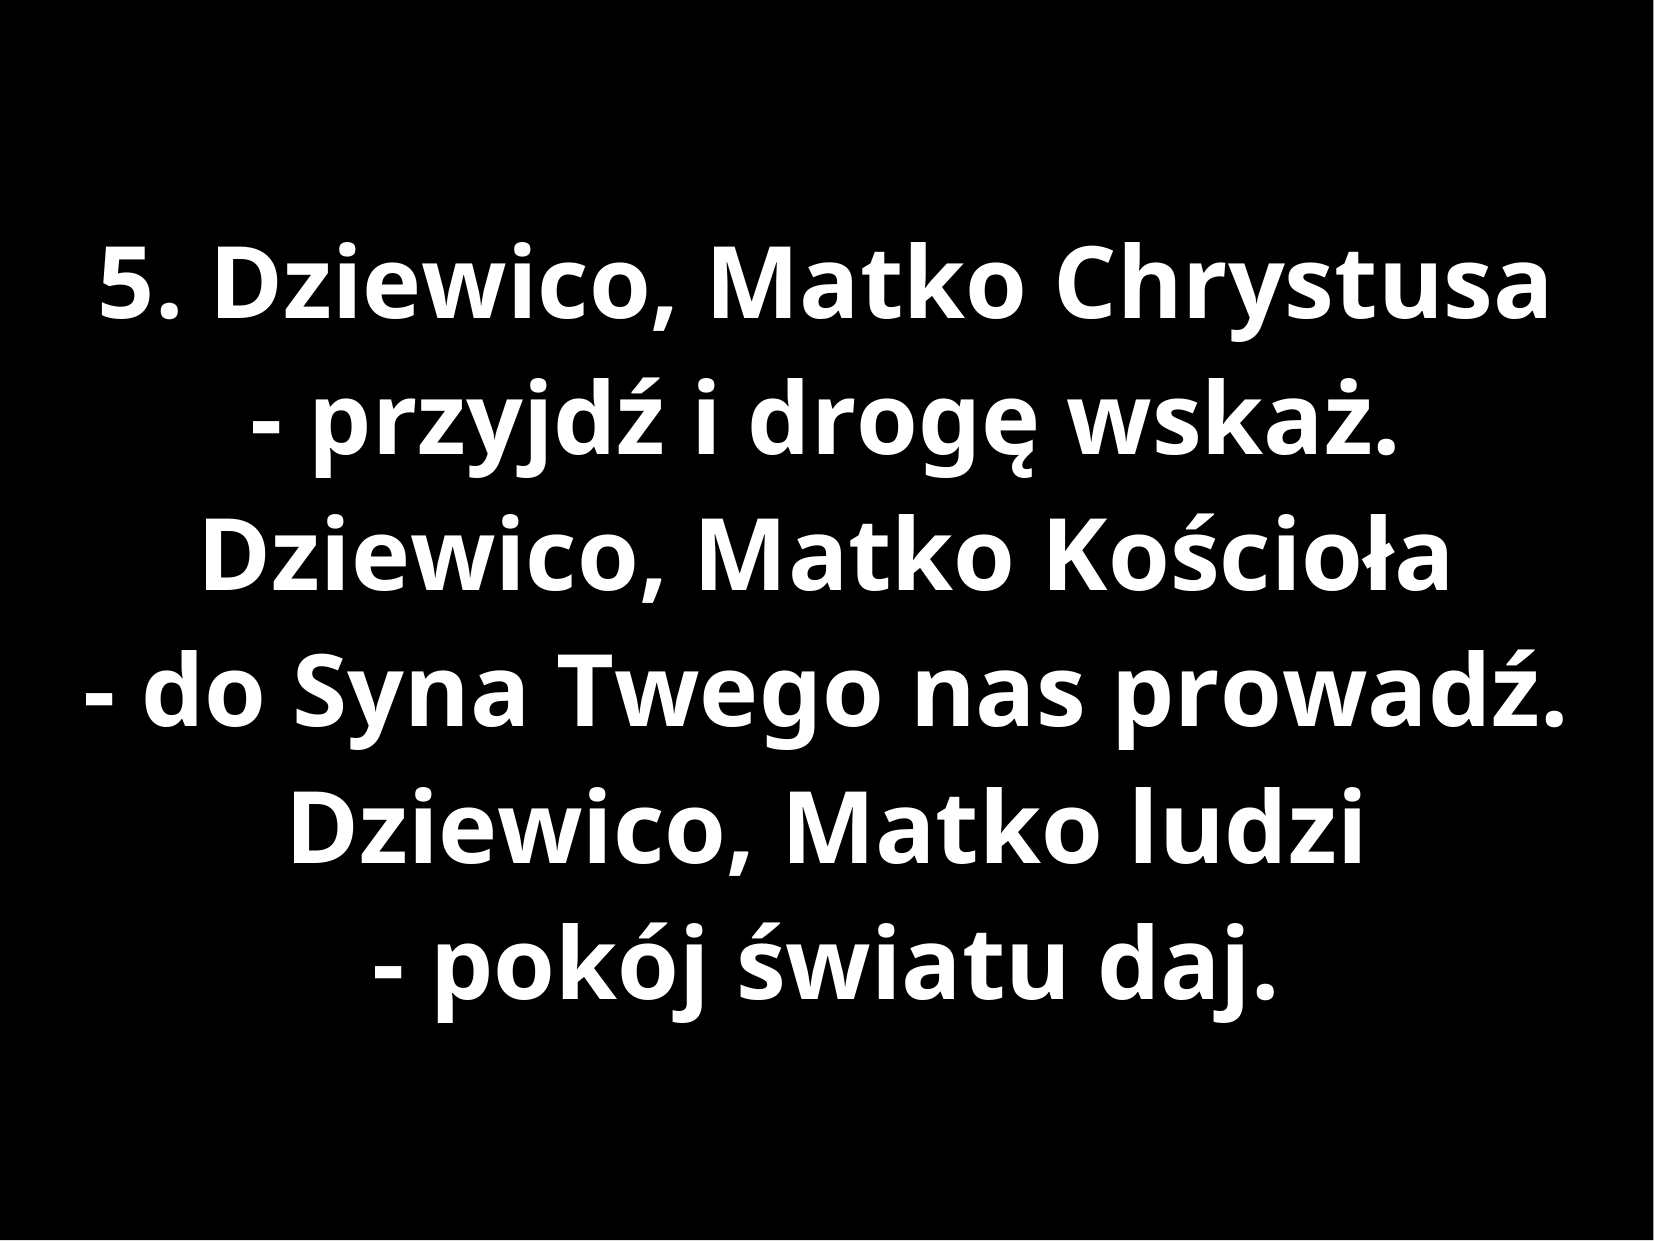

# 5. Dziewico, Matko Chrystusa - przyjdź i drogę wskaż. Dziewico, Matko Kościoła - do Syna Twego nas prowadź. Dziewico, Matko ludzi - pokój światu daj.